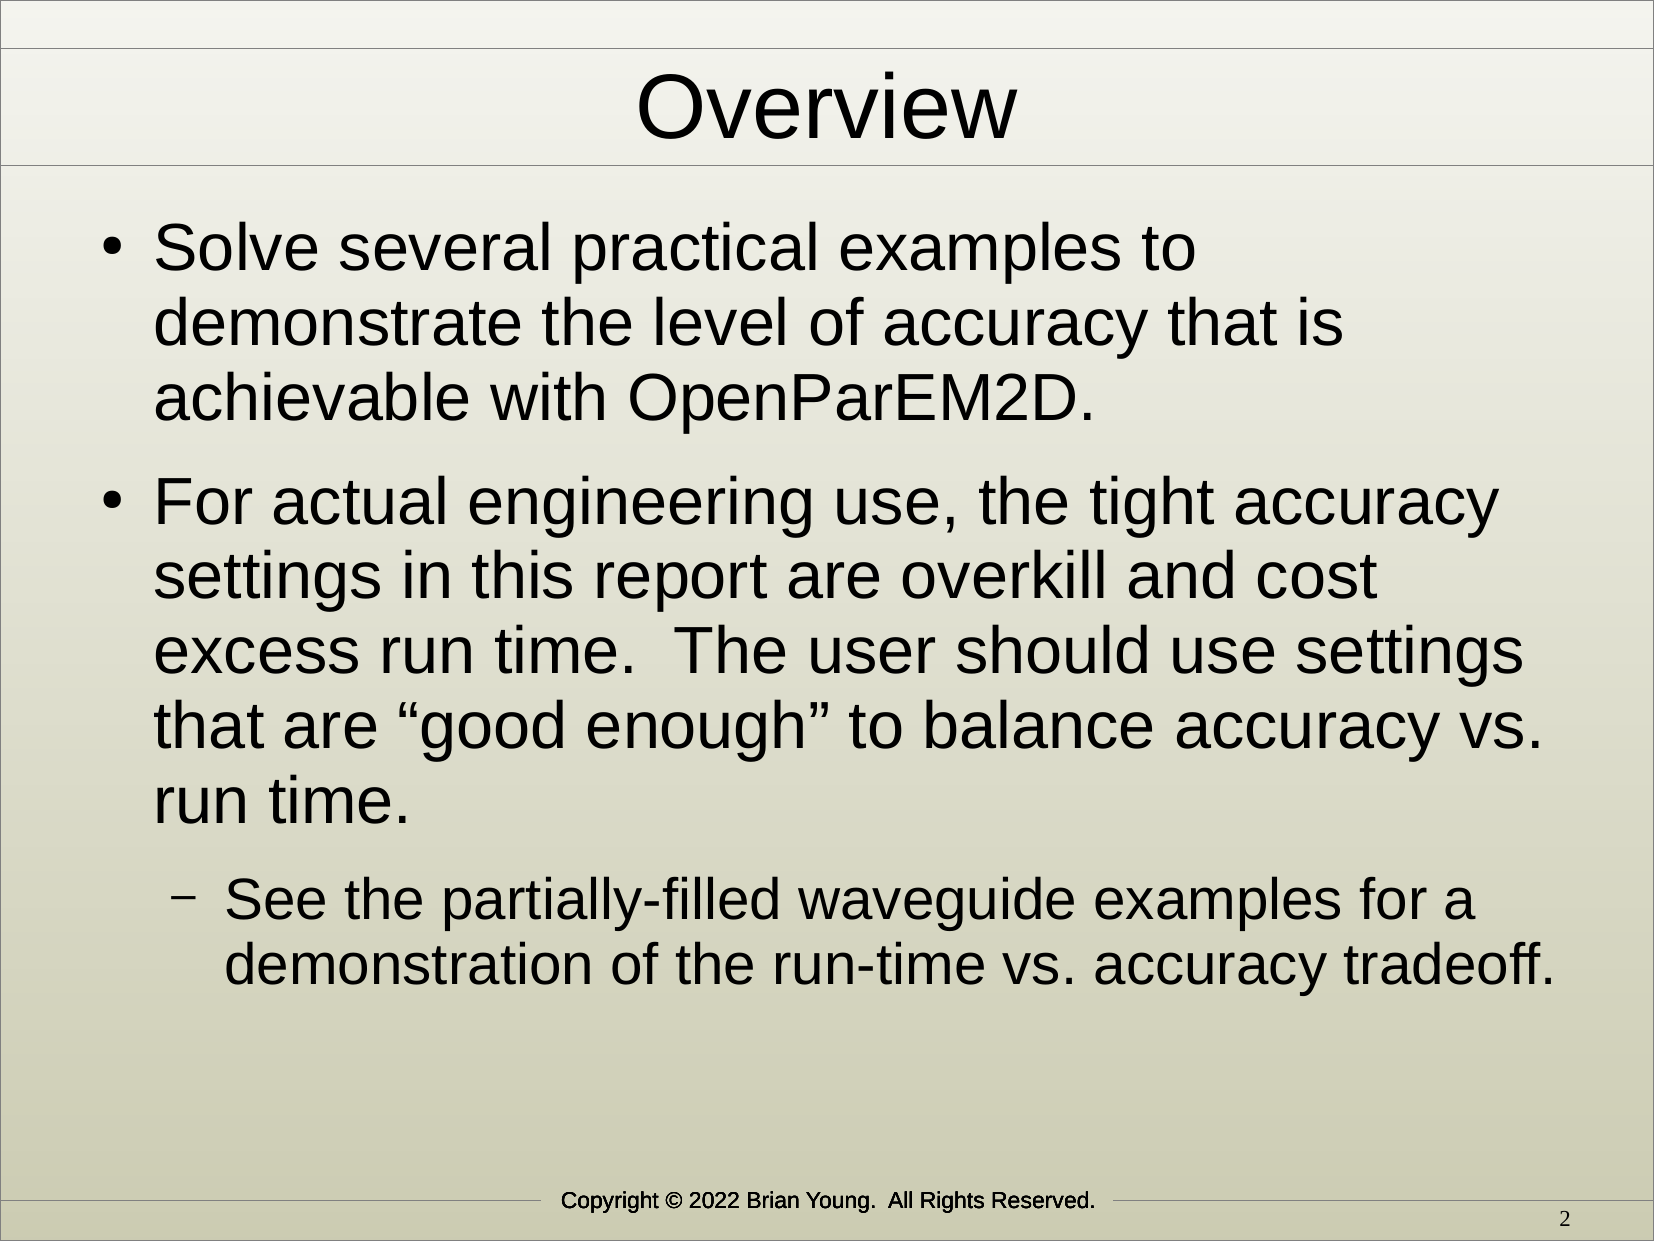

# Overview
Solve several practical examples to demonstrate the level of accuracy that is achievable with OpenParEM2D.
For actual engineering use, the tight accuracy settings in this report are overkill and cost excess run time. The user should use settings that are “good enough” to balance accuracy vs. run time.
See the partially-filled waveguide examples for a demonstration of the run-time vs. accuracy tradeoff.
2